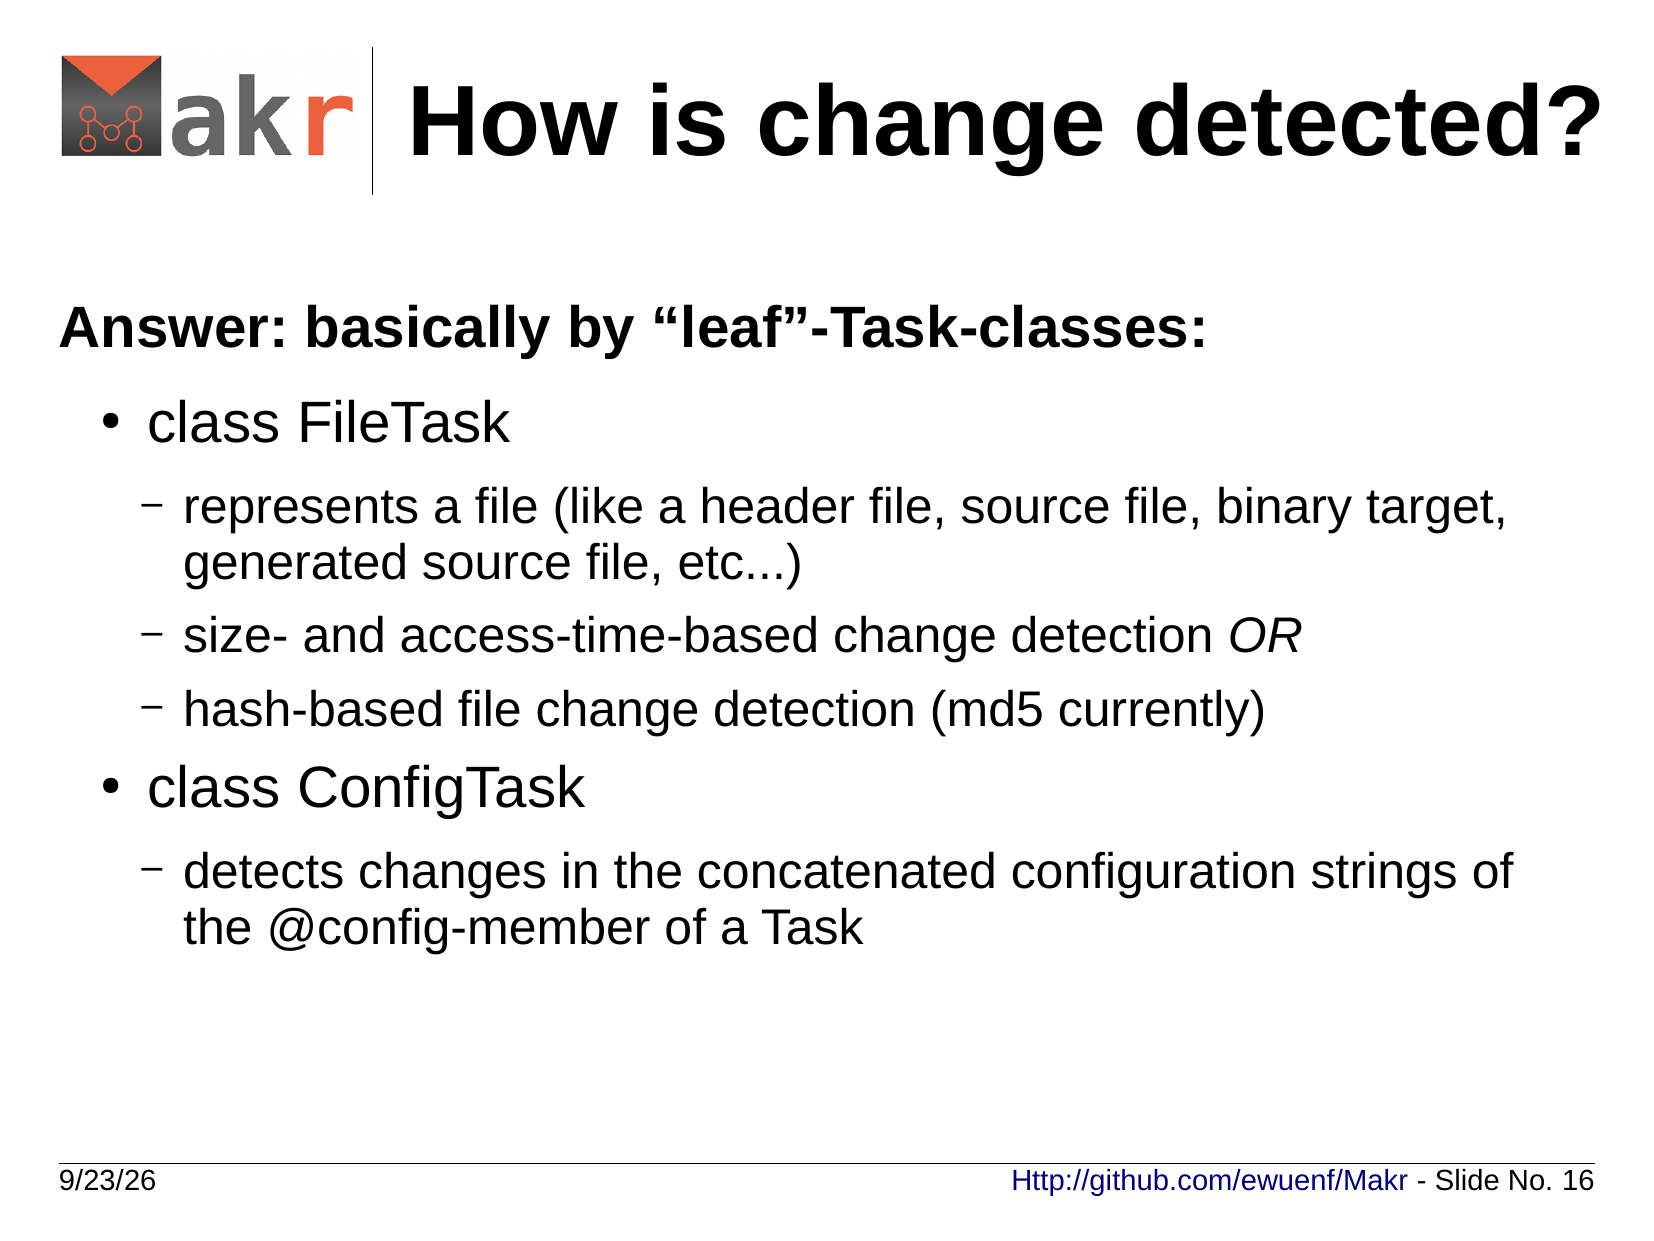

# How is change detected?
Answer: basically by “leaf”-Task-classes:
class FileTask
represents a file (like a header file, source file, binary target, generated source file, etc...)
size- and access-time-based change detection OR
hash-based file change detection (md5 currently)
class ConfigTask
detects changes in the concatenated configuration strings of the @config-member of a Task